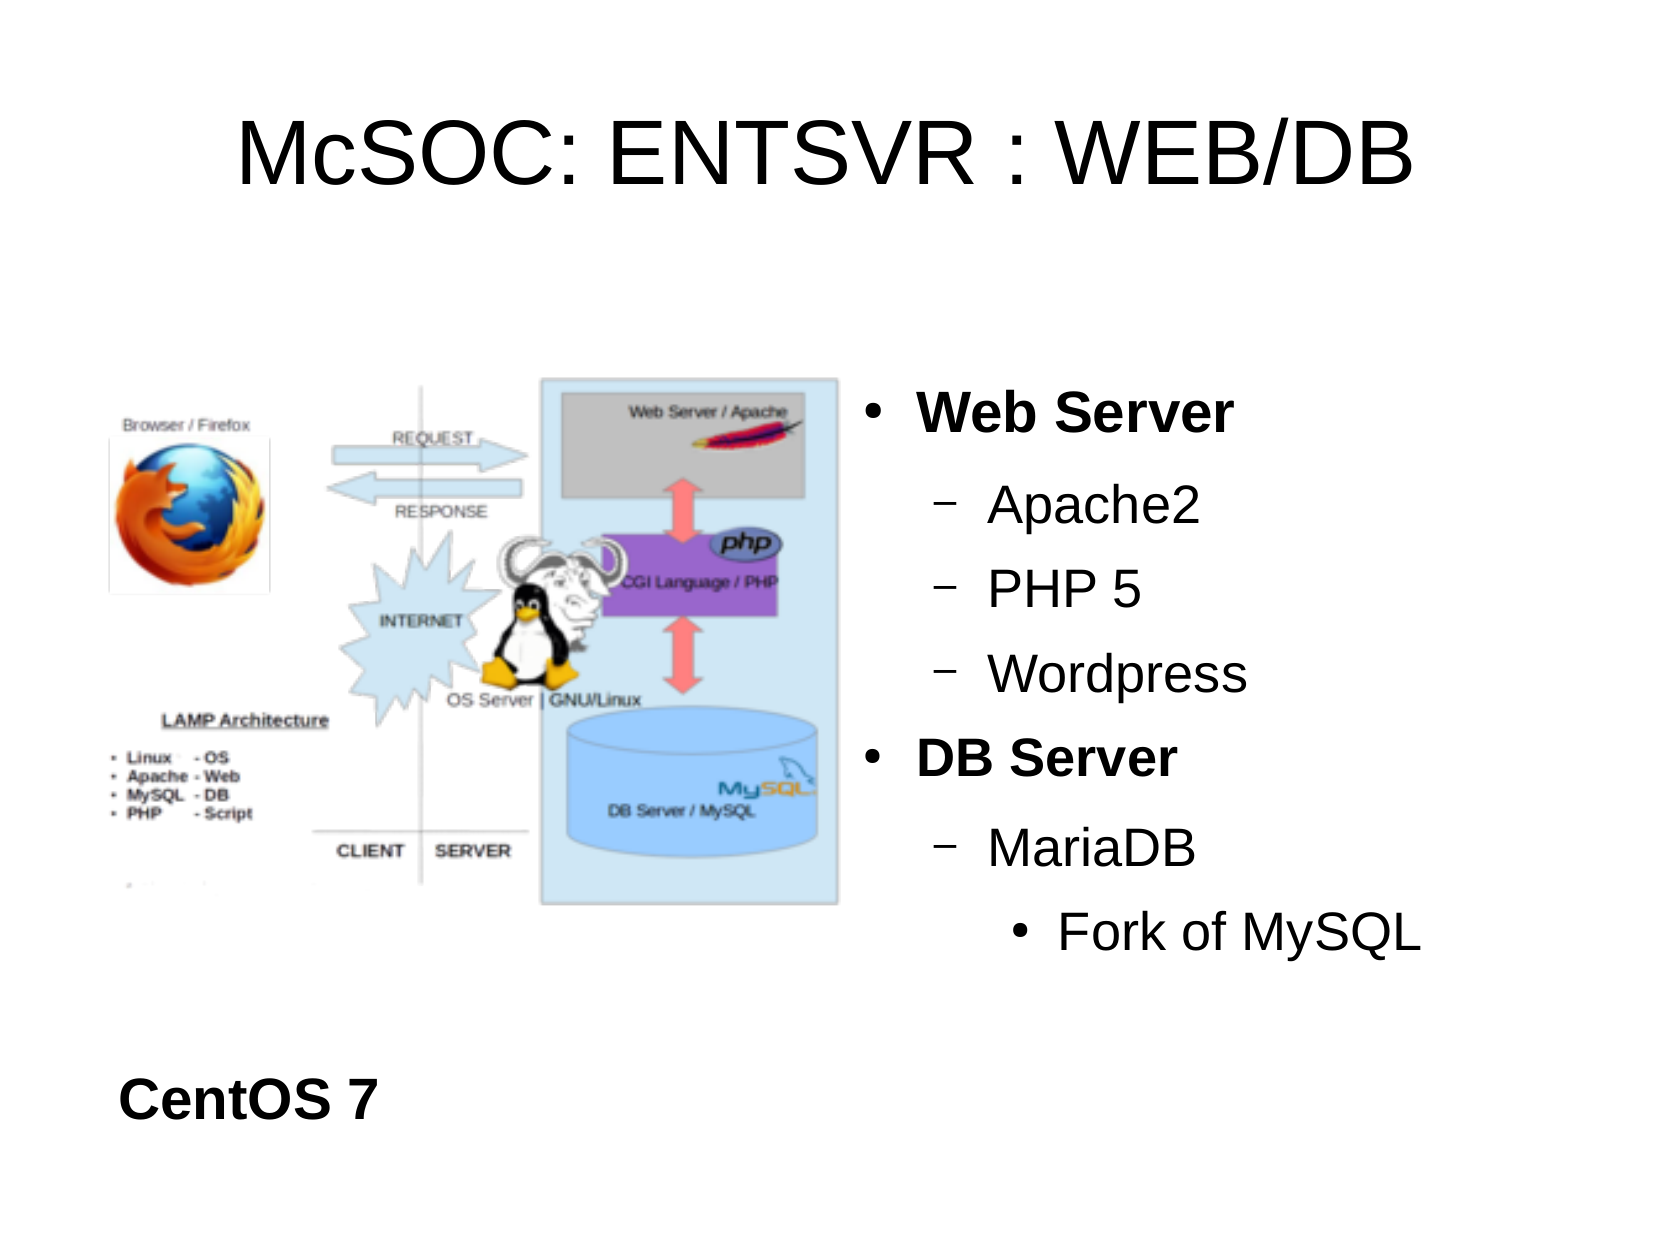

# McSOC: ENTSVR : WEB/DB
Web Server
Apache2
PHP 5
Wordpress
DB Server
MariaDB
Fork of MySQL
CentOS 7